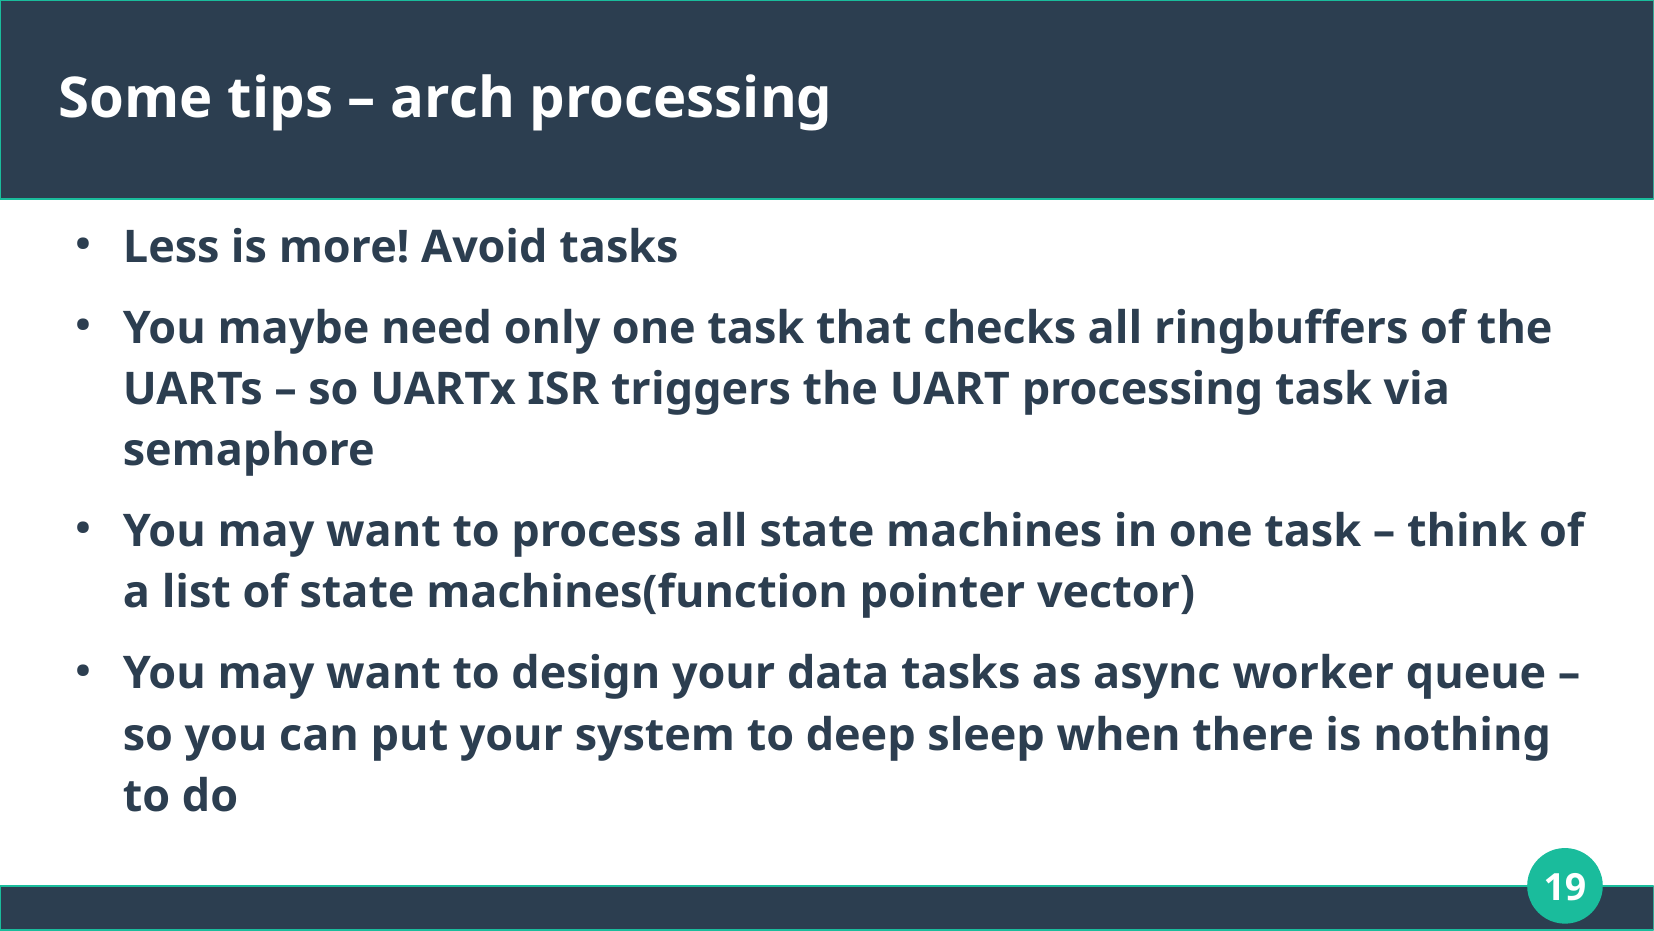

# Some tips – arch processing
Less is more! Avoid tasks
You maybe need only one task that checks all ringbuffers of the UARTs – so UARTx ISR triggers the UART processing task via semaphore
You may want to process all state machines in one task – think of a list of state machines(function pointer vector)
You may want to design your data tasks as async worker queue – so you can put your system to deep sleep when there is nothing to do
19